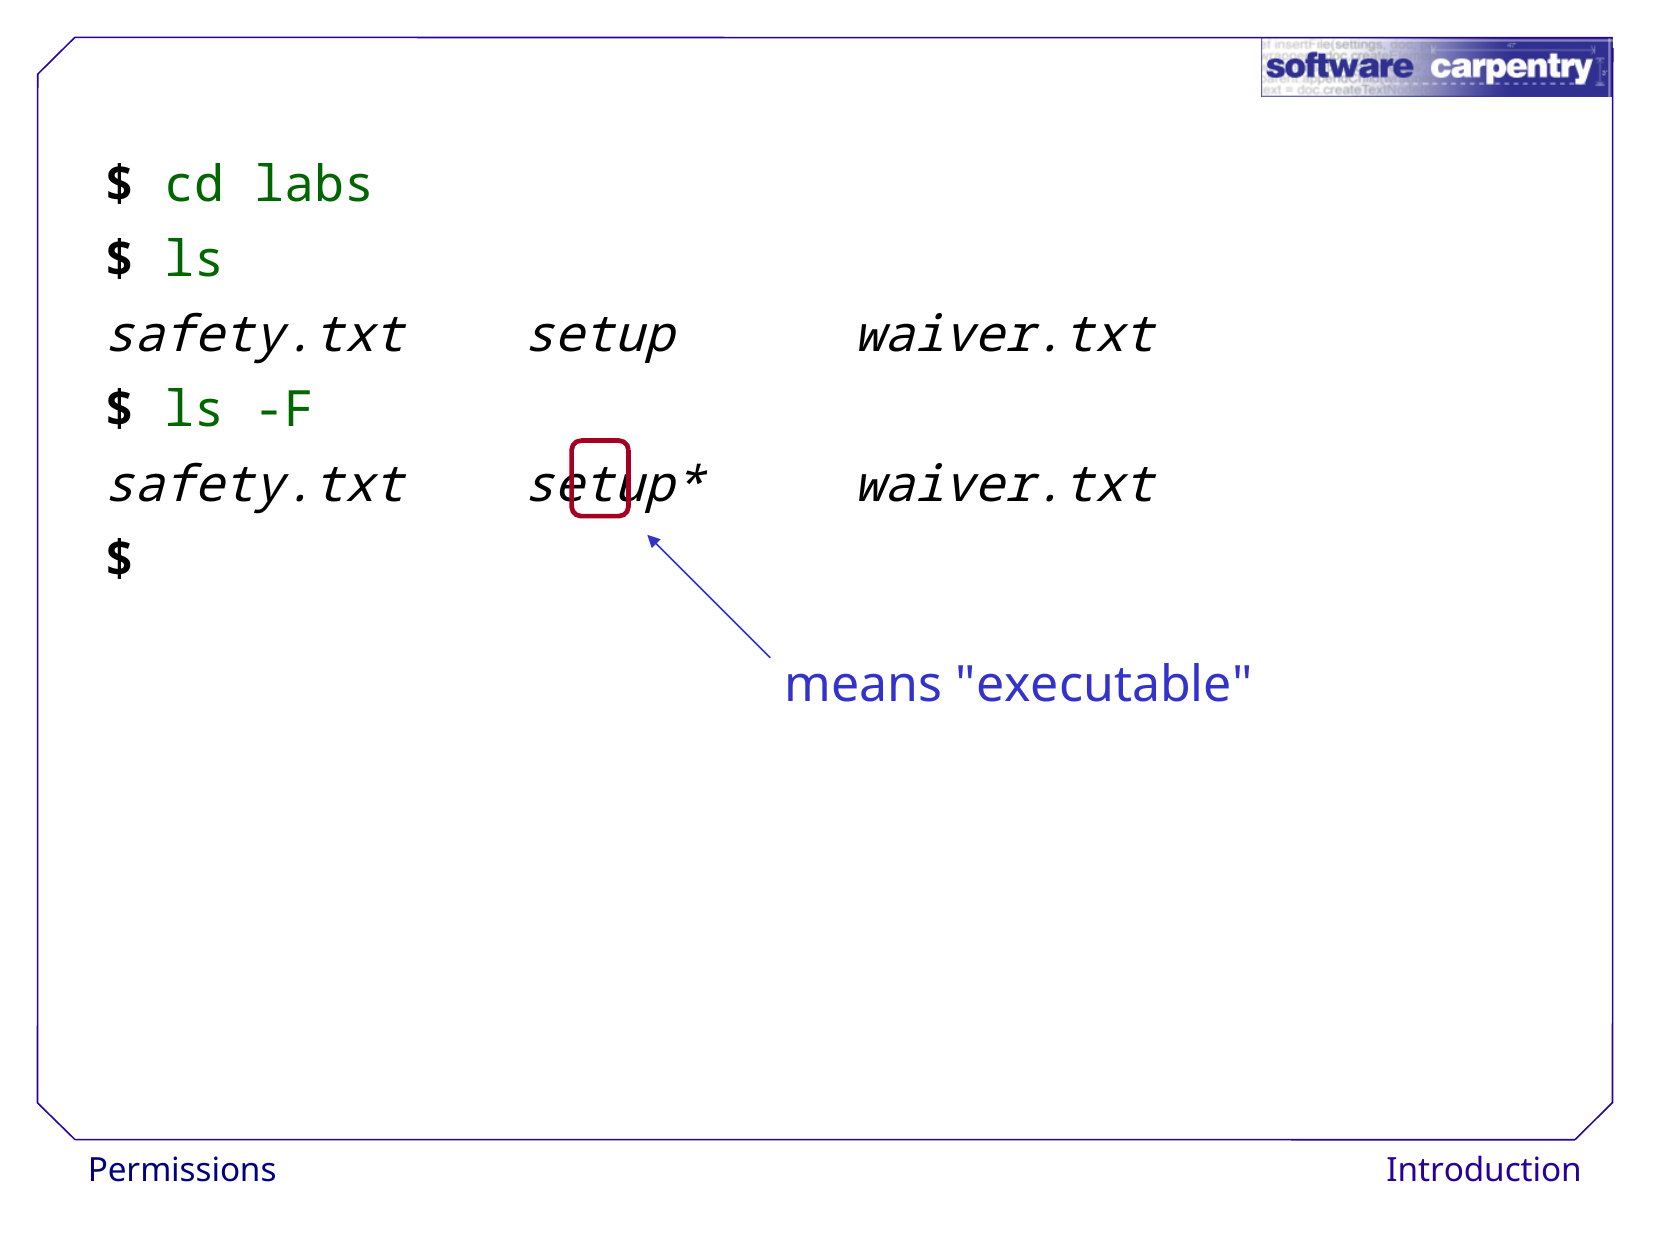

$ cd labs
$ ls
safety.txt setup waiver.txt
$ ls -F
safety.txt setup* waiver.txt
$
means "executable"